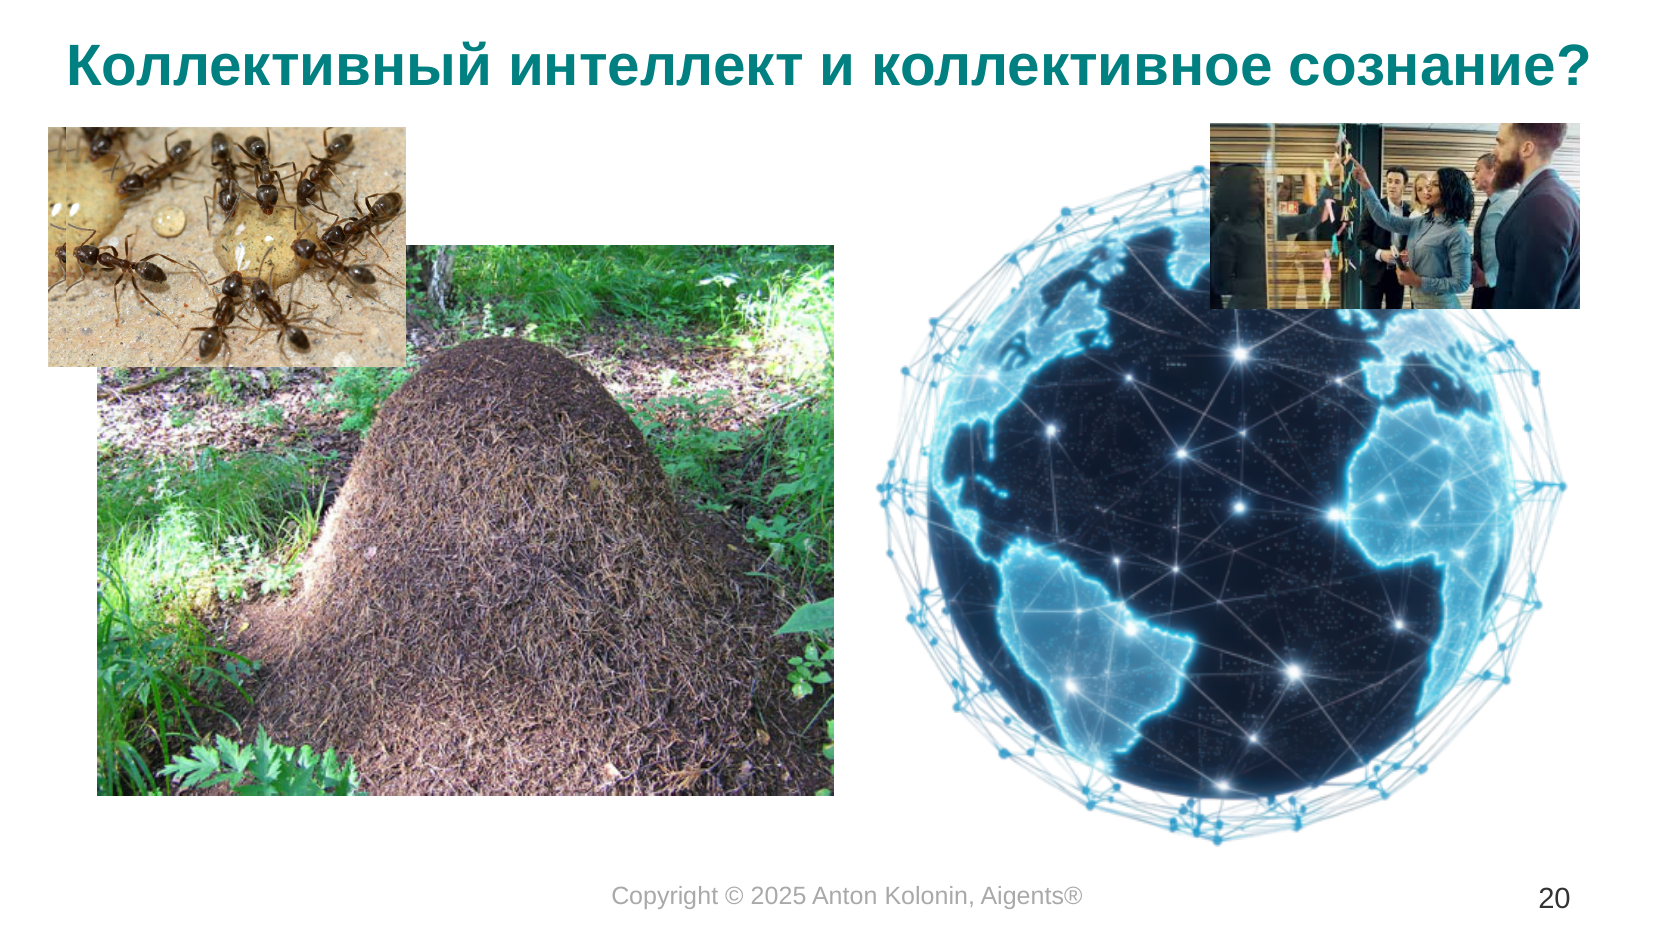

Коллективный интеллект и коллективное сознание?
Copyright © 2025 Anton Kolonin, Aigents®
20